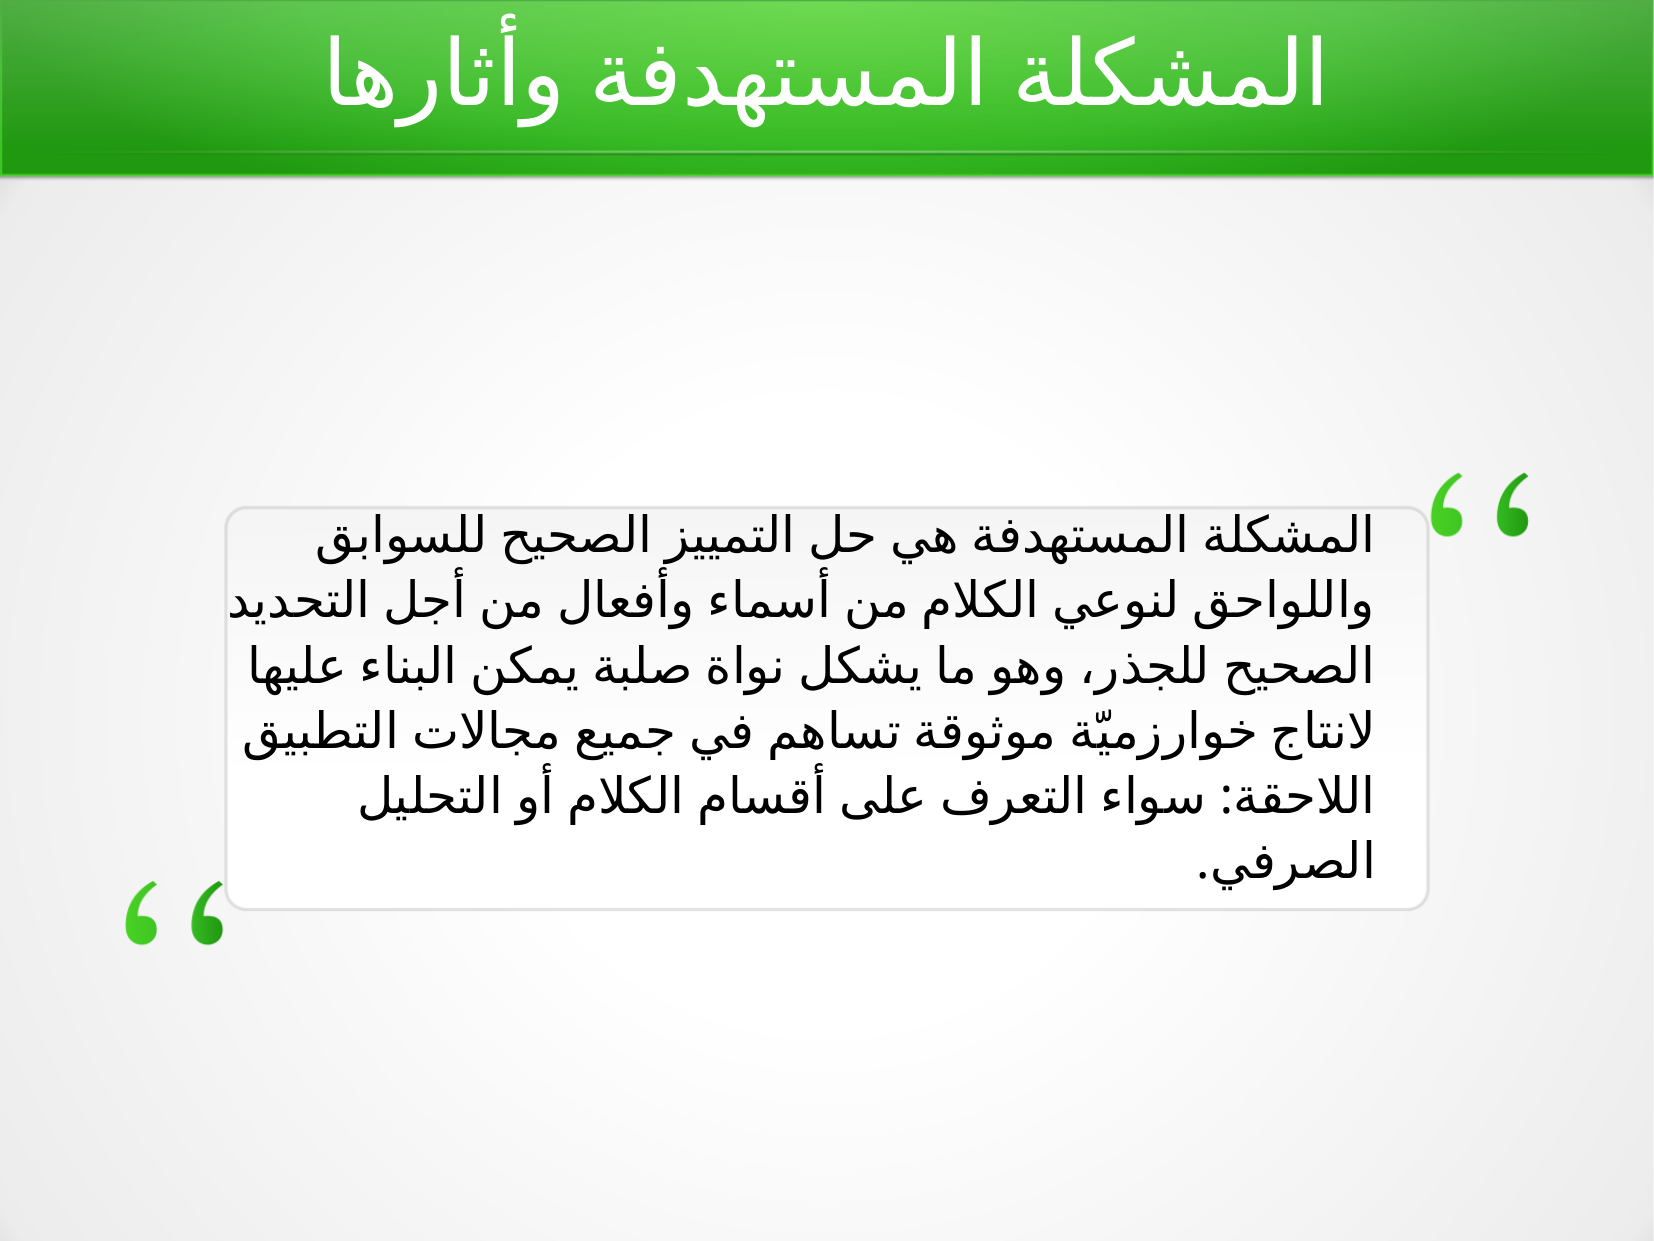

# المشكلة المستهدفة وأثارها
المشكلة المستهدفة هي حل التمييز الصحيح للسوابق واللواحق لنوعي الكلام من أسماء وأفعال من أجل التحديد الصحيح للجذر، وهو ما يشكل نواة صلبة يمكن البناء عليها لانتاج خوارزميّة موثوقة تساهم في جميع مجالات التطبيق اللاحقة: سواء التعرف على أقسام الكلام أو التحليل الصرفي.